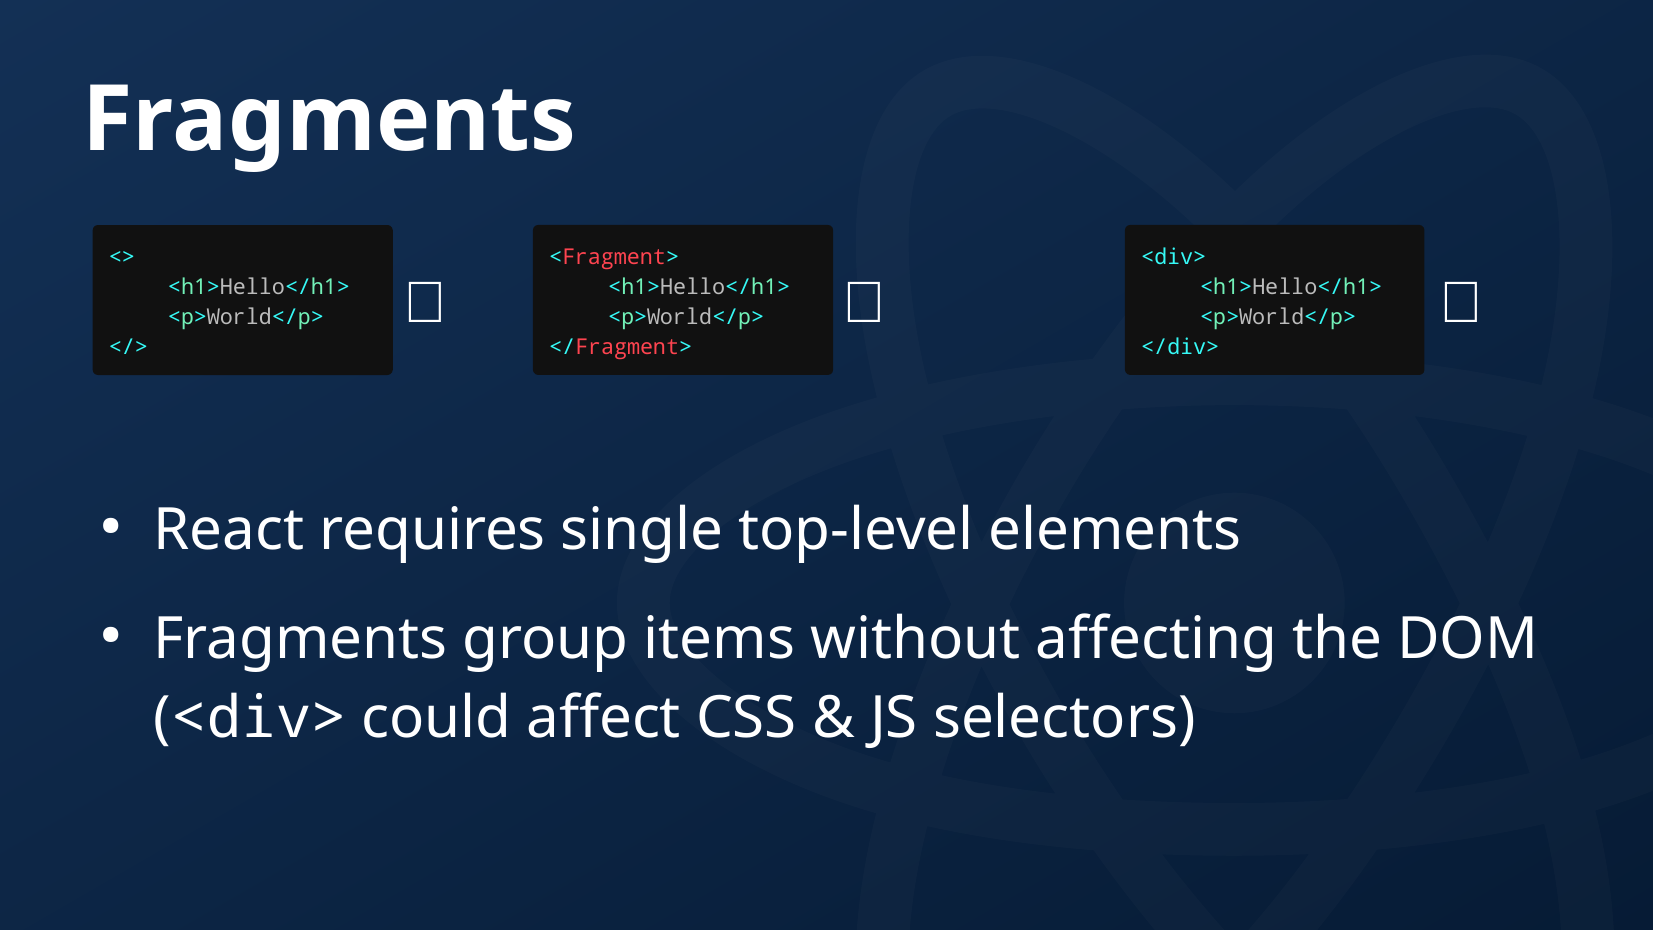

# Fragments
<Fragment>
<h1>Hello</h1>
<p>World</p>
</Fragment>
<div>
<h1>Hello</h1>
<p>World</p>
</div>
<>
<h1>Hello</h1>
<p>World</p>
</>
✅
❌
✅
React requires single top-level elements
Fragments group items without affecting the DOM (<div> could affect CSS & JS selectors)